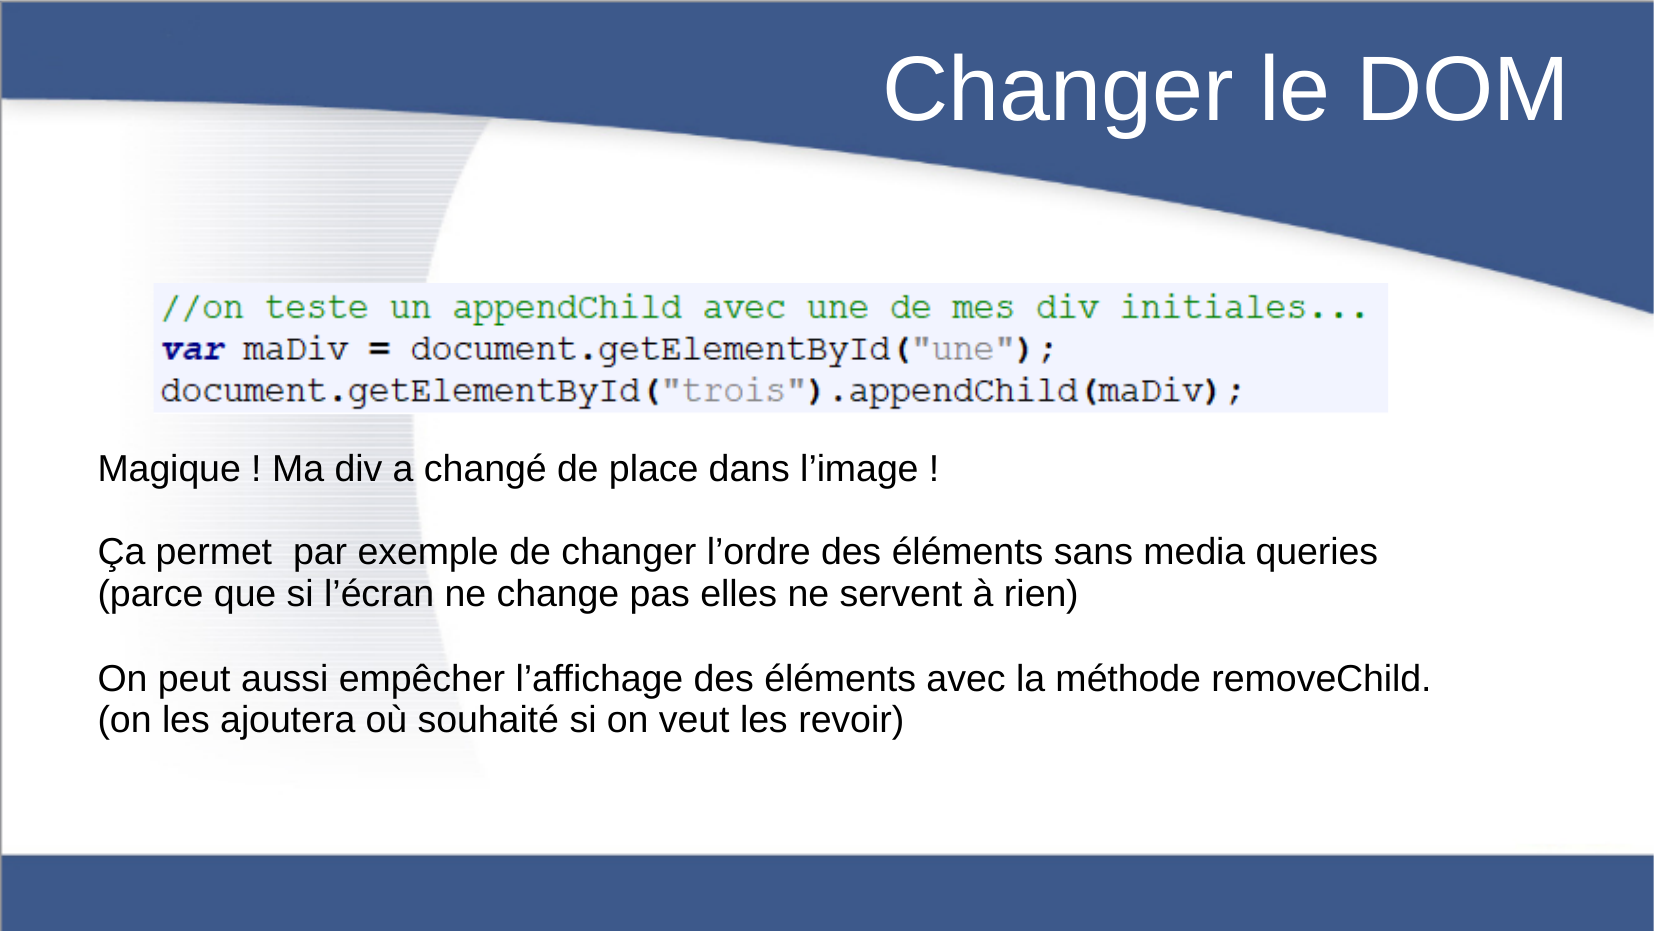

# Changer le DOM
Magique ! Ma div a changé de place dans l’image !
Ça permet par exemple de changer l’ordre des éléments sans media queries
(parce que si l’écran ne change pas elles ne servent à rien)
On peut aussi empêcher l’affichage des éléments avec la méthode removeChild.
(on les ajoutera où souhaité si on veut les revoir)